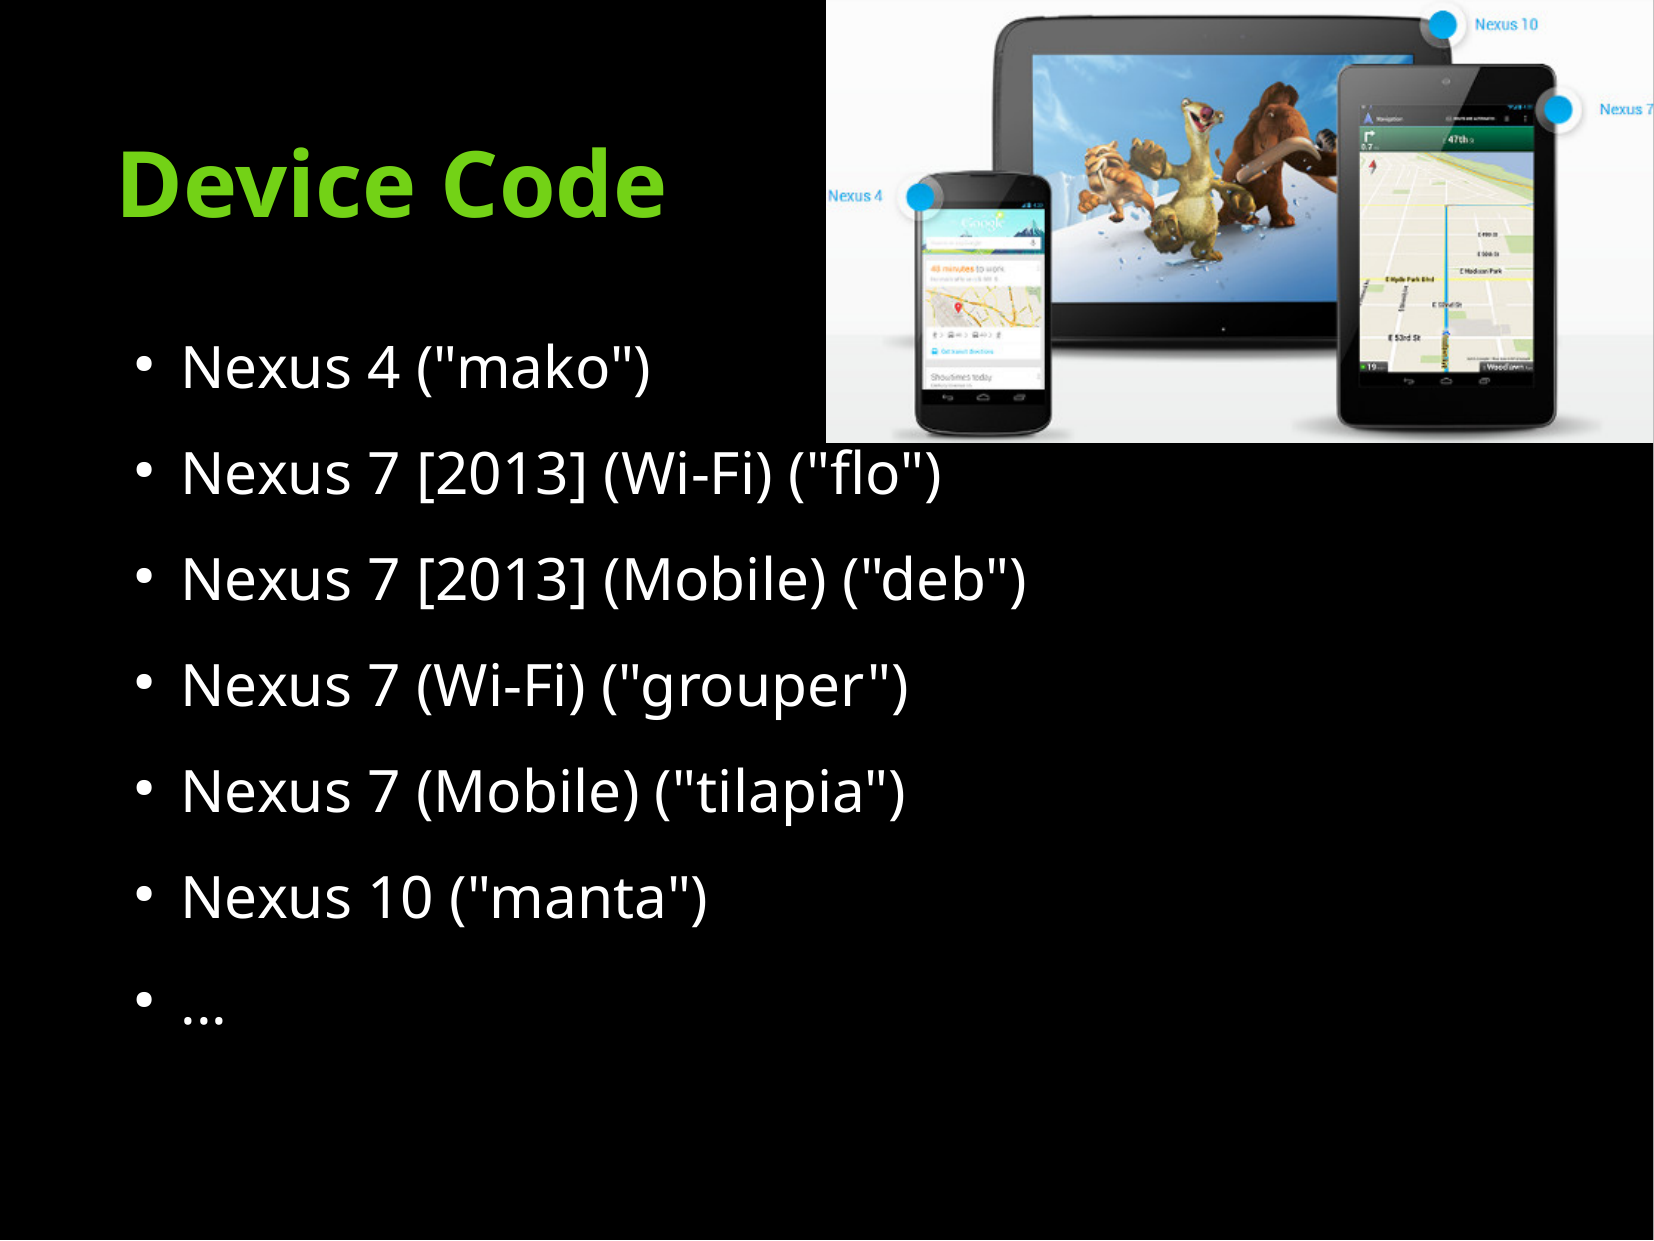

# Device Code
Nexus 4 ("mako")
Nexus 7 [2013] (Wi-Fi) ("flo")
Nexus 7 [2013] (Mobile) ("deb")
Nexus 7 (Wi-Fi) ("grouper")
Nexus 7 (Mobile) ("tilapia")
Nexus 10 ("manta")
...